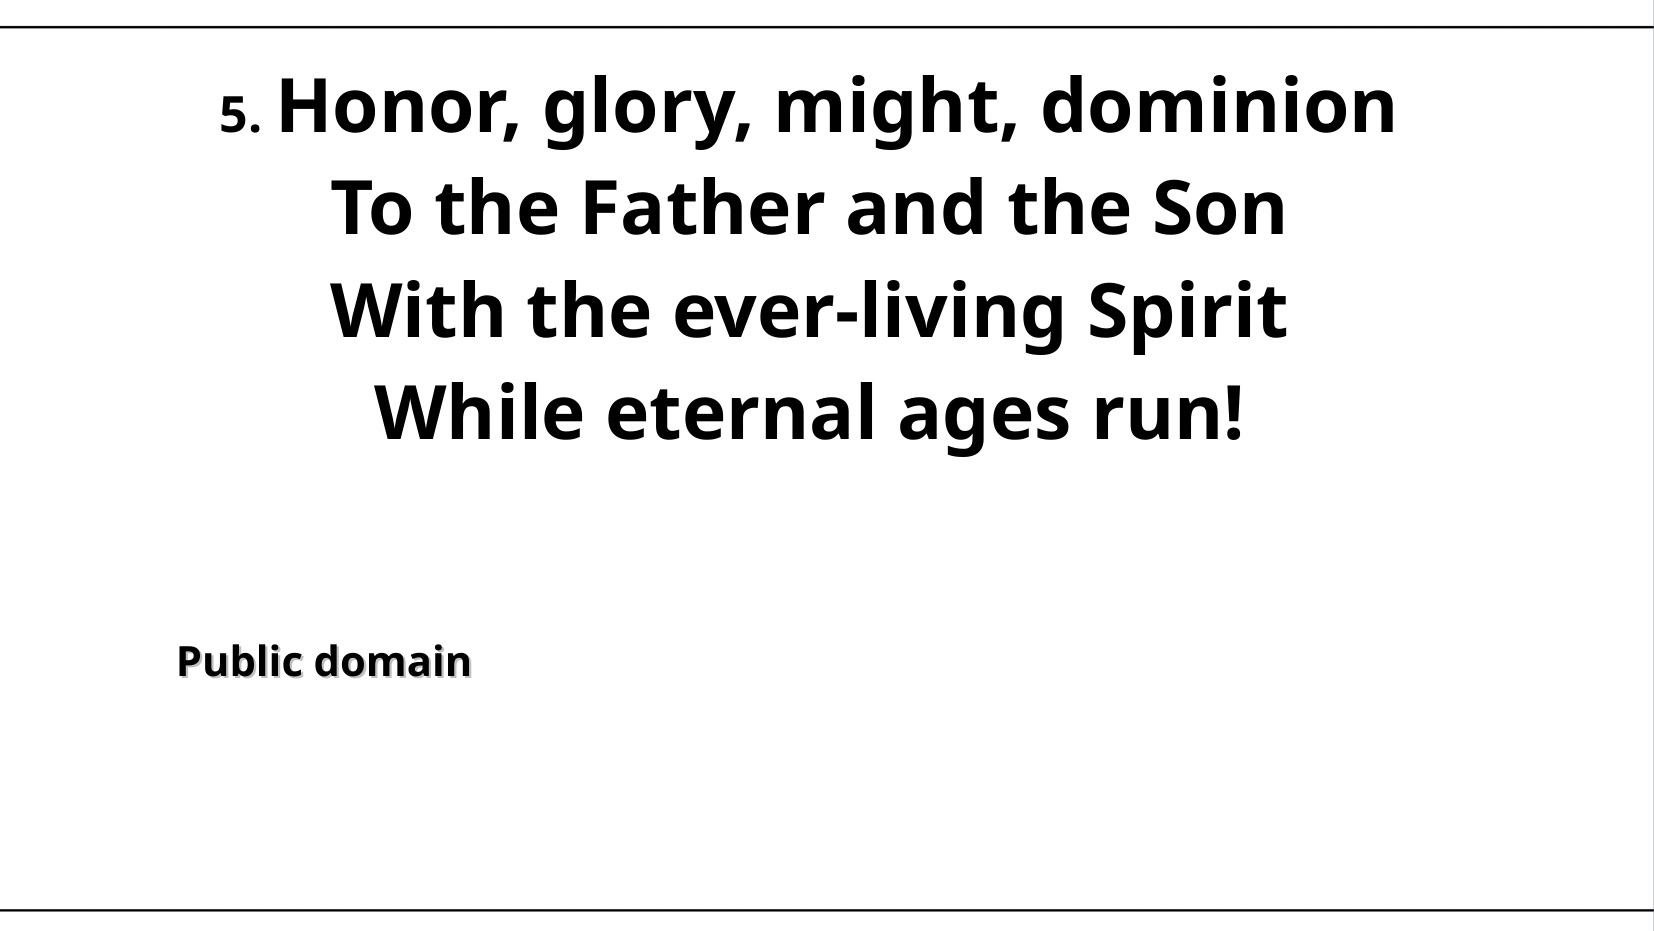

5. Honor, glory, might, dominion
To the Father and the Son
With the ever-living Spirit
While eternal ages run!
 Public domain